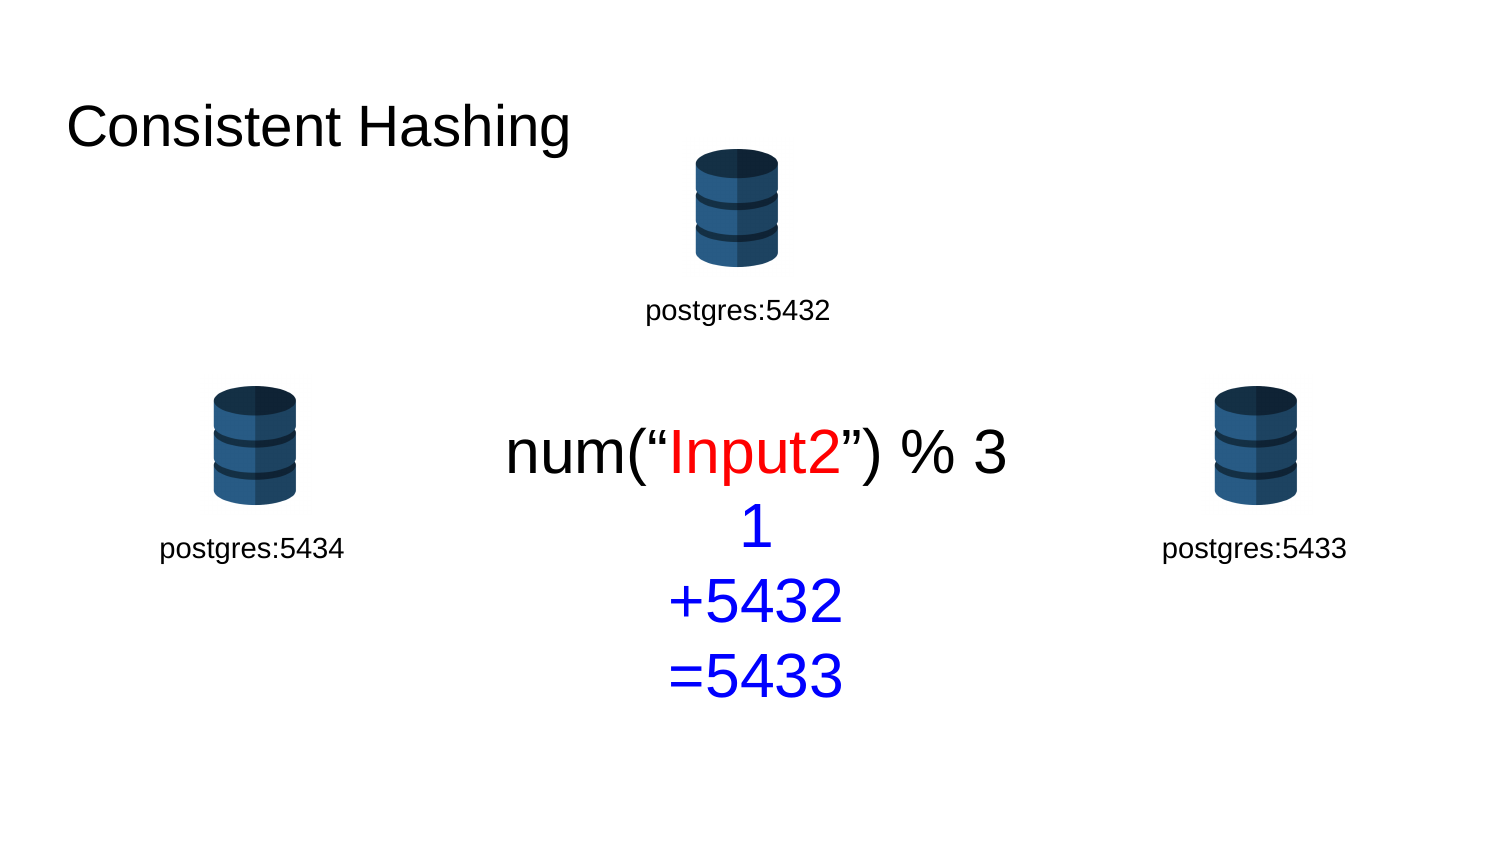

# Consistent Hashing
postgres:5432
num(“Input2”) % 3
1
+5432
=5433
postgres:5434
postgres:5433